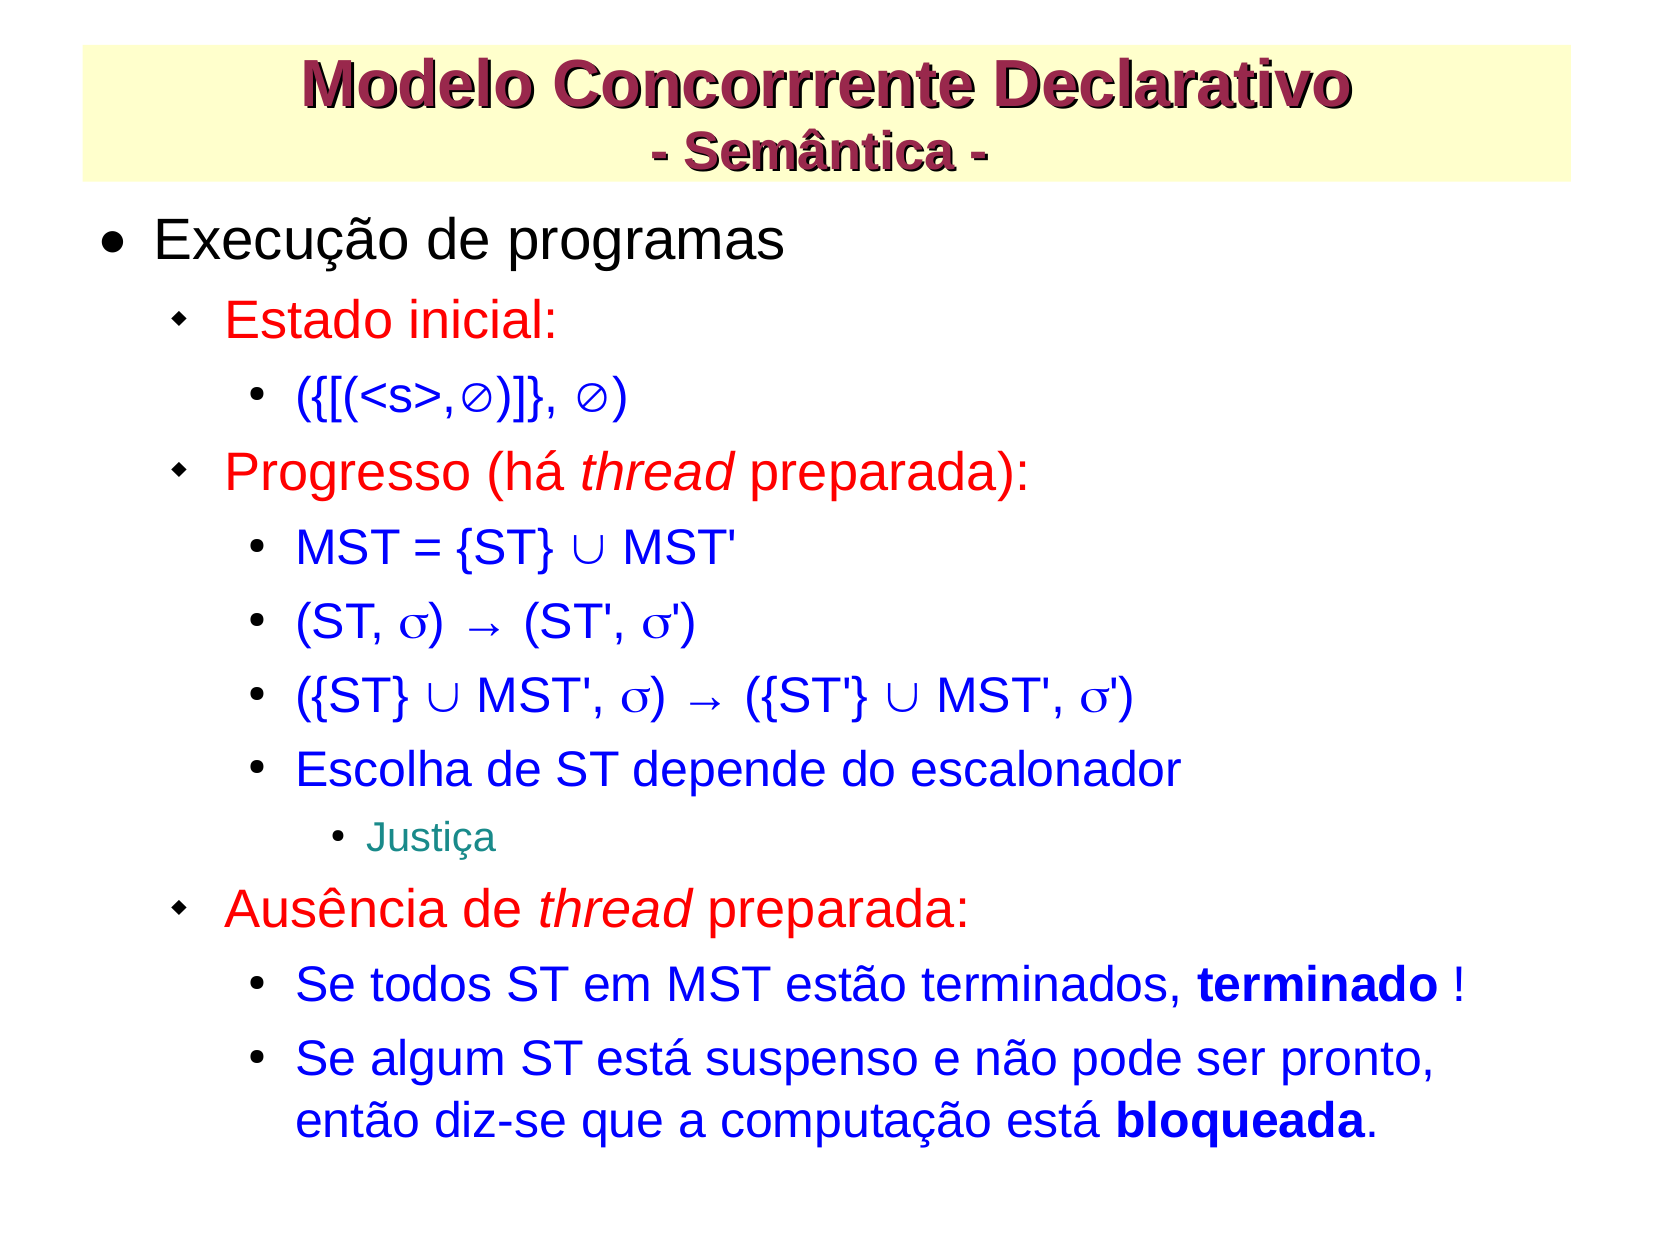

# Modelo Concorrrente Declarativo - Semântica -
Execução de programas
Estado inicial:
({[(<s>,)]}, )
Progresso (há thread preparada):
MST = {ST}  MST'
(ST, ) → (ST', ')
({ST}  MST', ) → ({ST'}  MST', ')
Escolha de ST depende do escalonador
Justiça
Ausência de thread preparada:
Se todos ST em MST estão terminados, terminado !
Se algum ST está suspenso e não pode ser pronto, então diz-se que a computação está bloqueada.